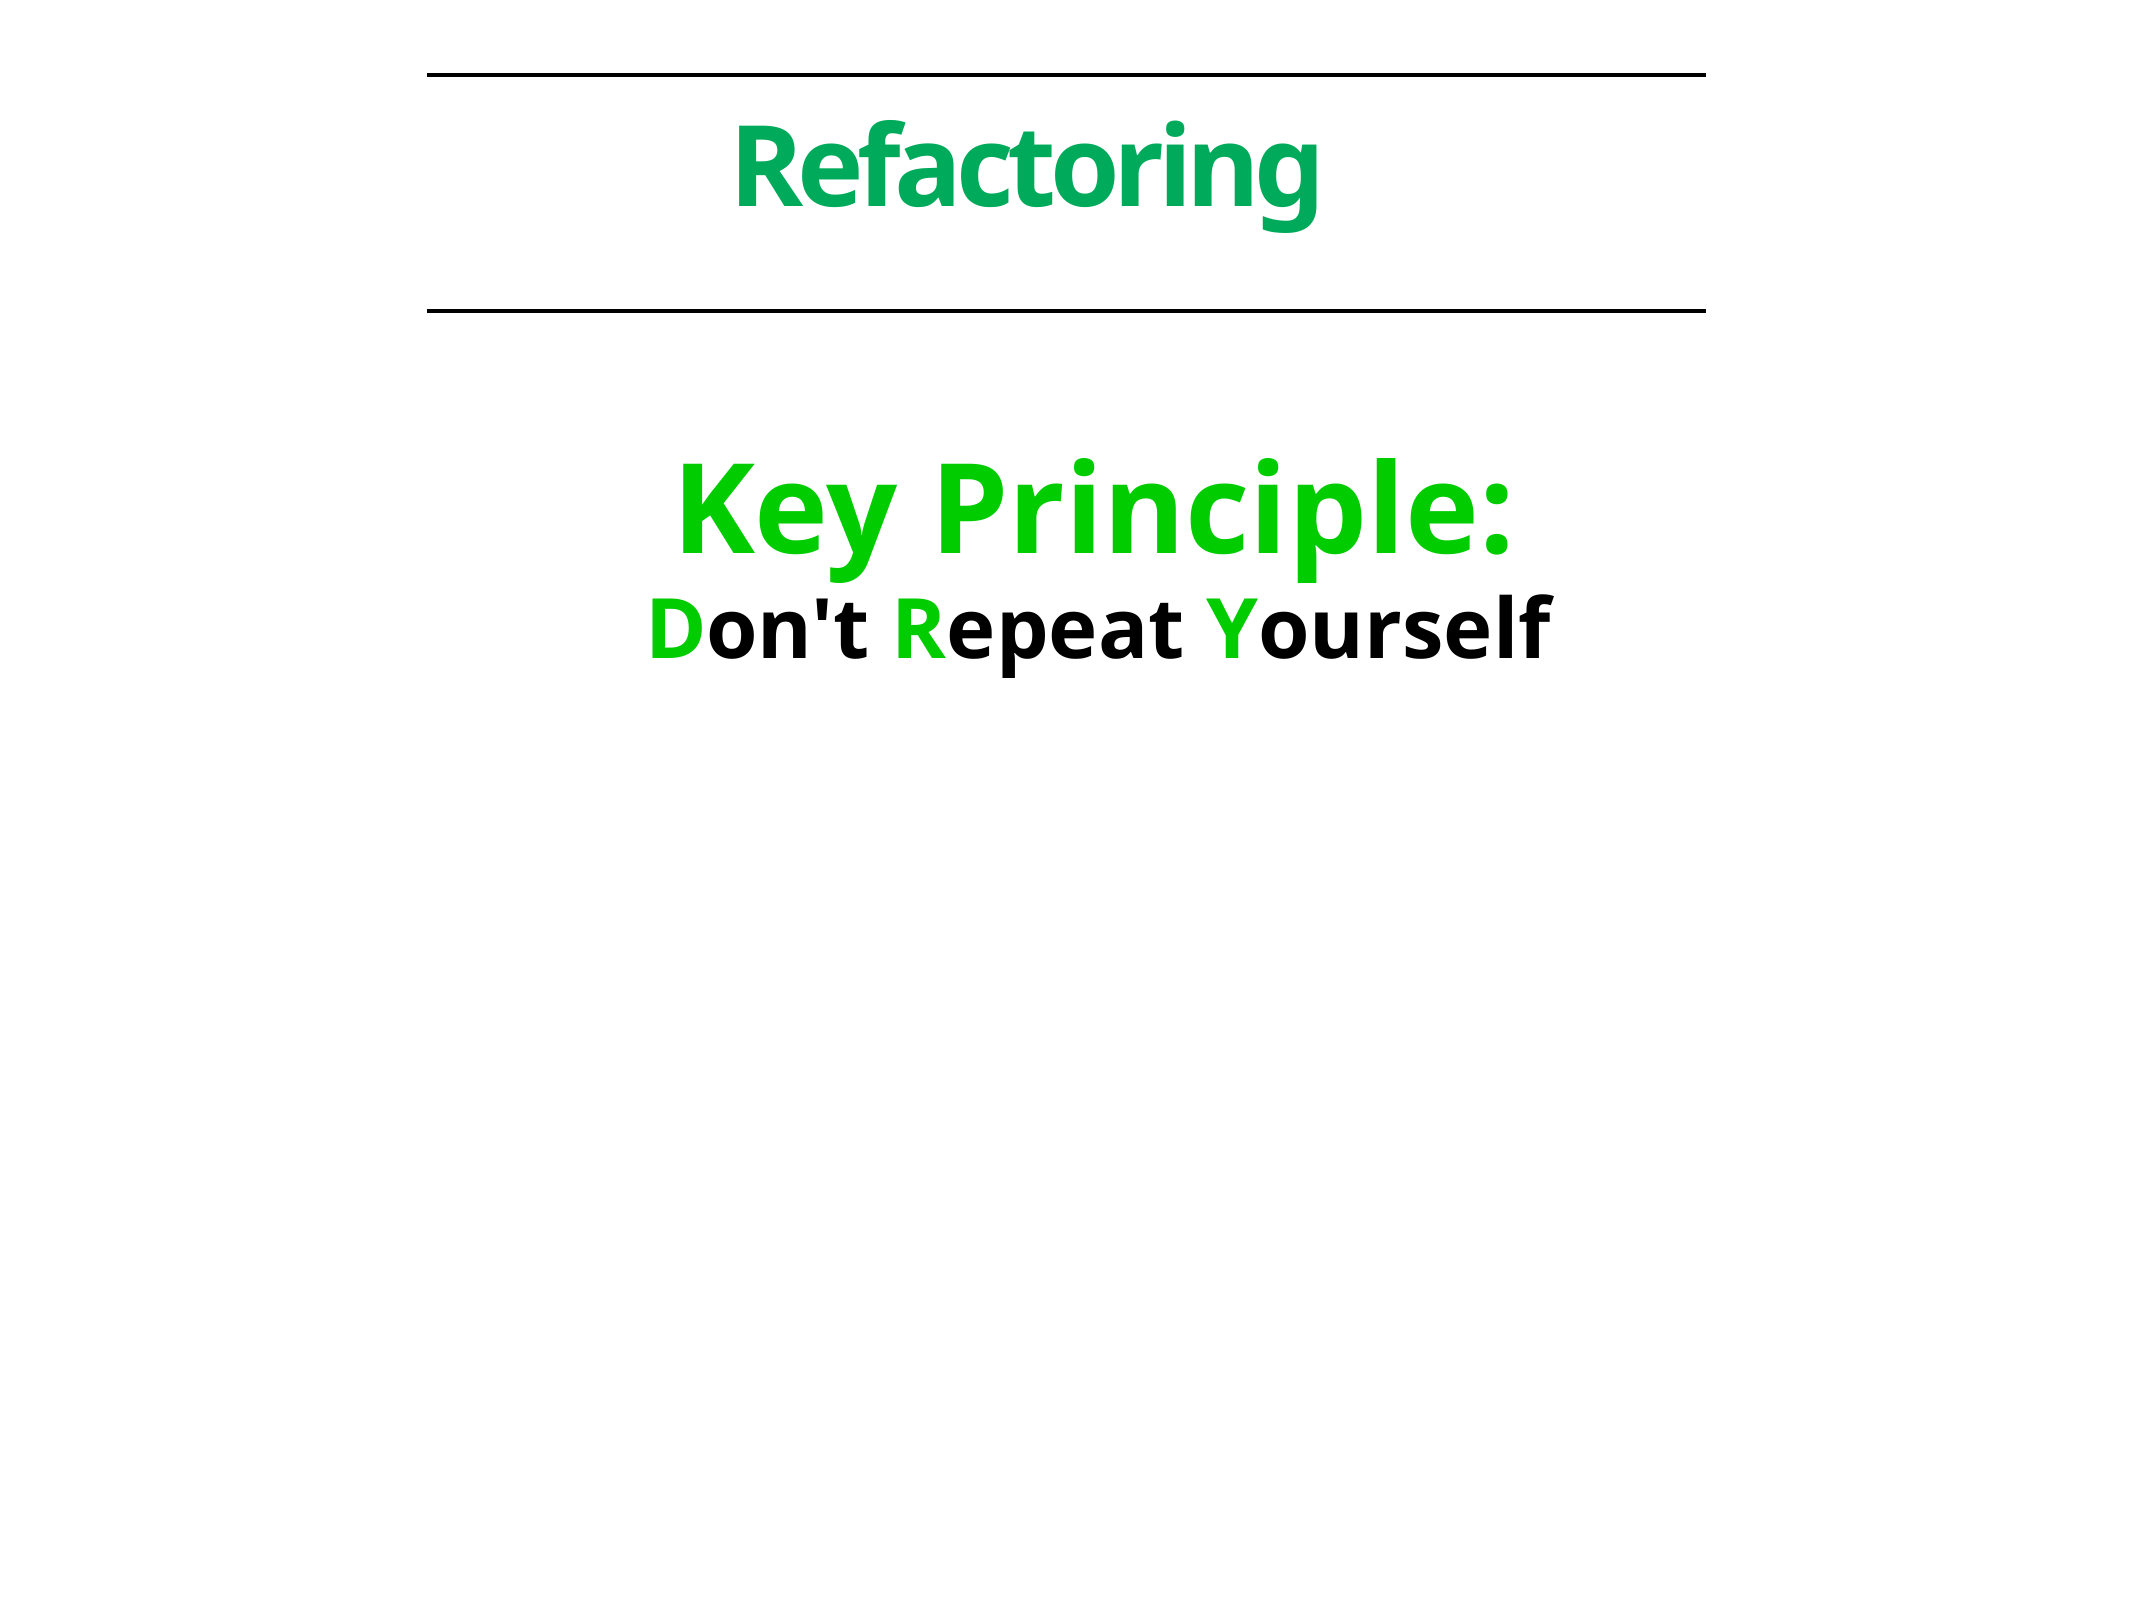

# Refactoring
Key Principle:
Don't Repeat Yourself